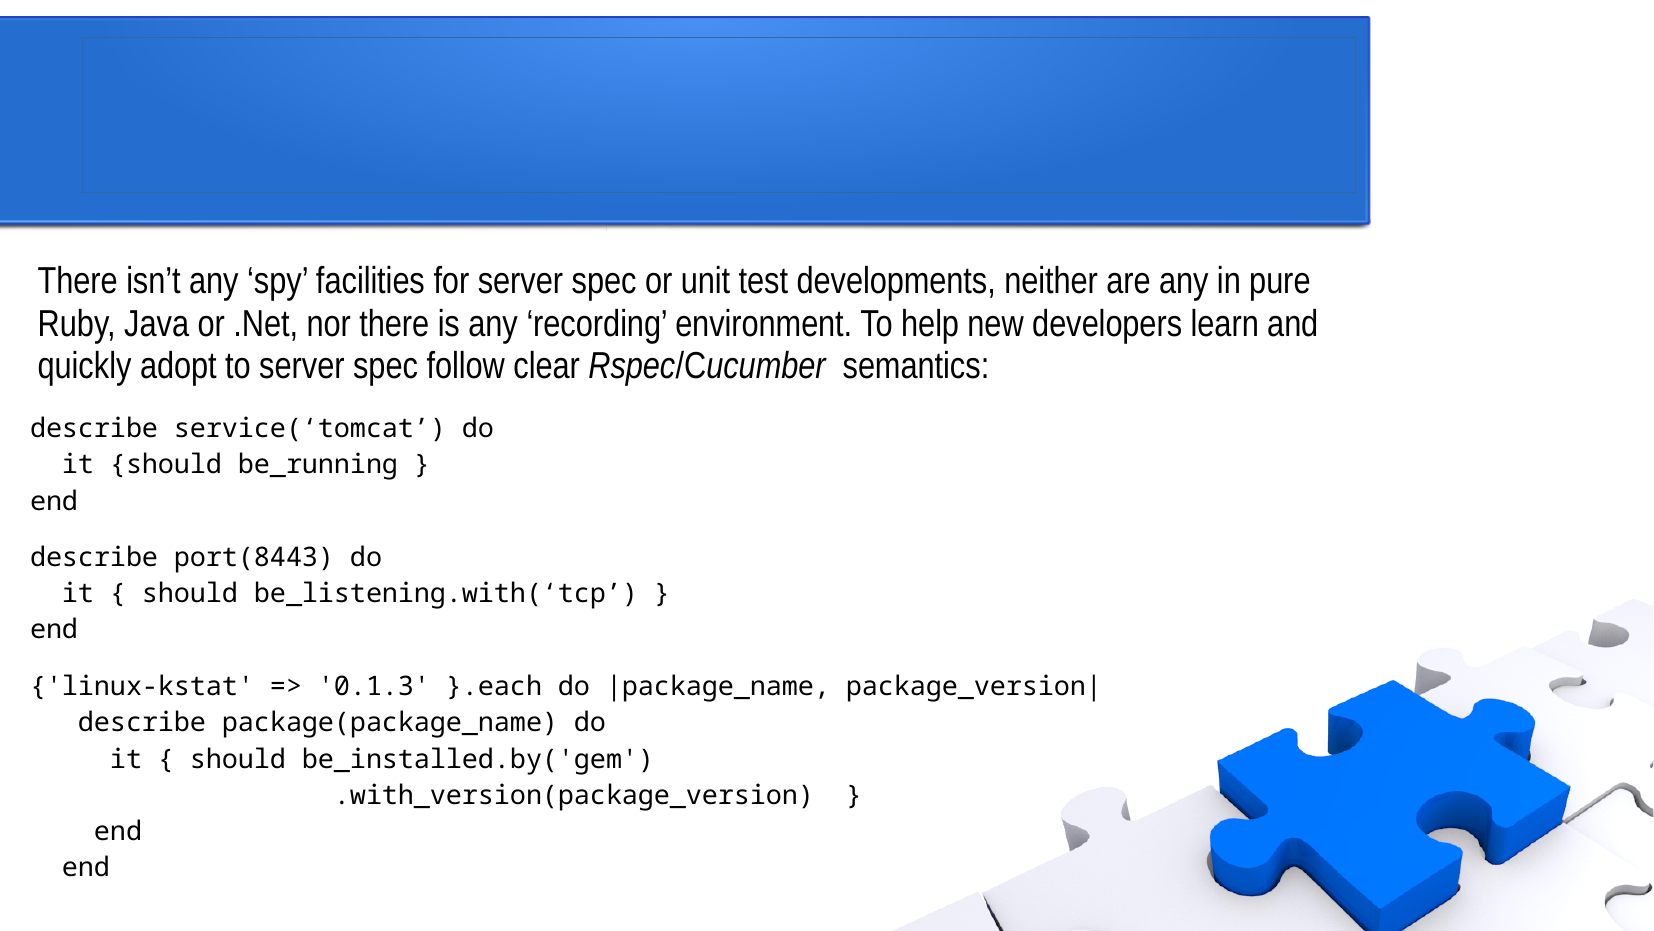

#
There isn’t any ‘spy’ facilities for server spec or unit test developments, neither are any in pure Ruby, Java or .Net, nor there is any ‘recording’ environment. To help new developers learn and quickly adopt to server spec follow clear Rspec/Cucumber semantics:
describe service(‘tomcat’) do
 it {should be_running }
end
describe port(8443) do
 it { should be_listening.with(‘tcp’) }
end
{'linux-kstat' => '0.1.3' }.each do |package_name, package_version|
 describe package(package_name) do
 it { should be_installed.by('gem')
 .with_version(package_version) }
 end
 end